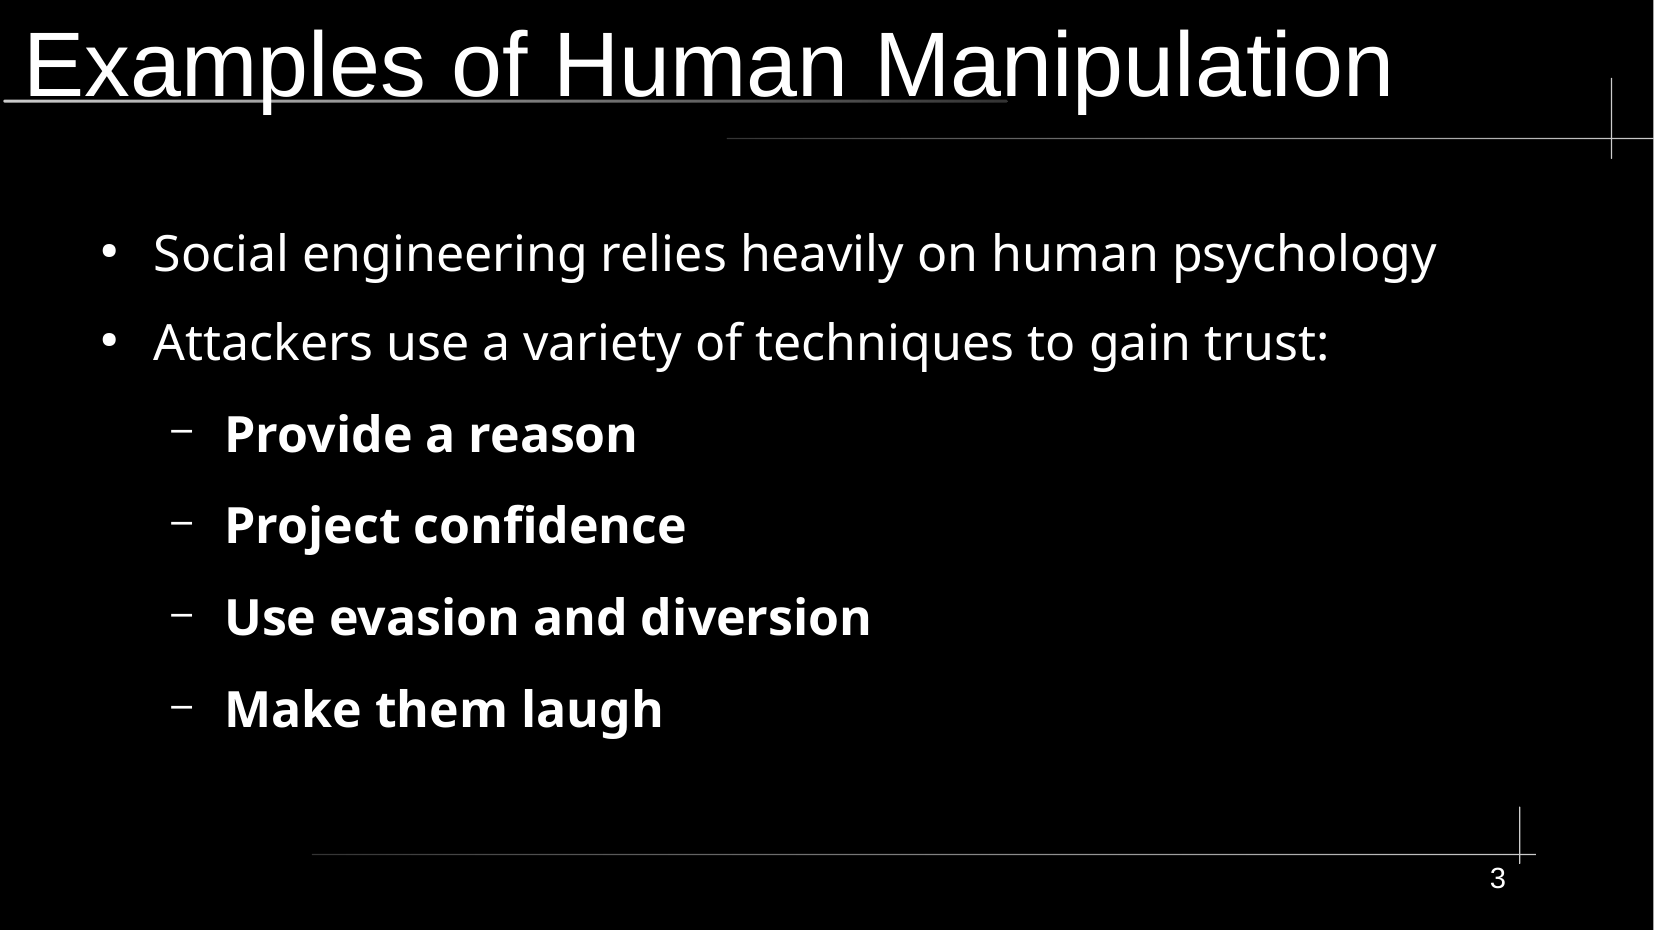

# Examples of Human Manipulation
Social engineering relies heavily on human psychology
Attackers use a variety of techniques to gain trust:
Provide a reason
Project confidence
Use evasion and diversion
Make them laugh
3